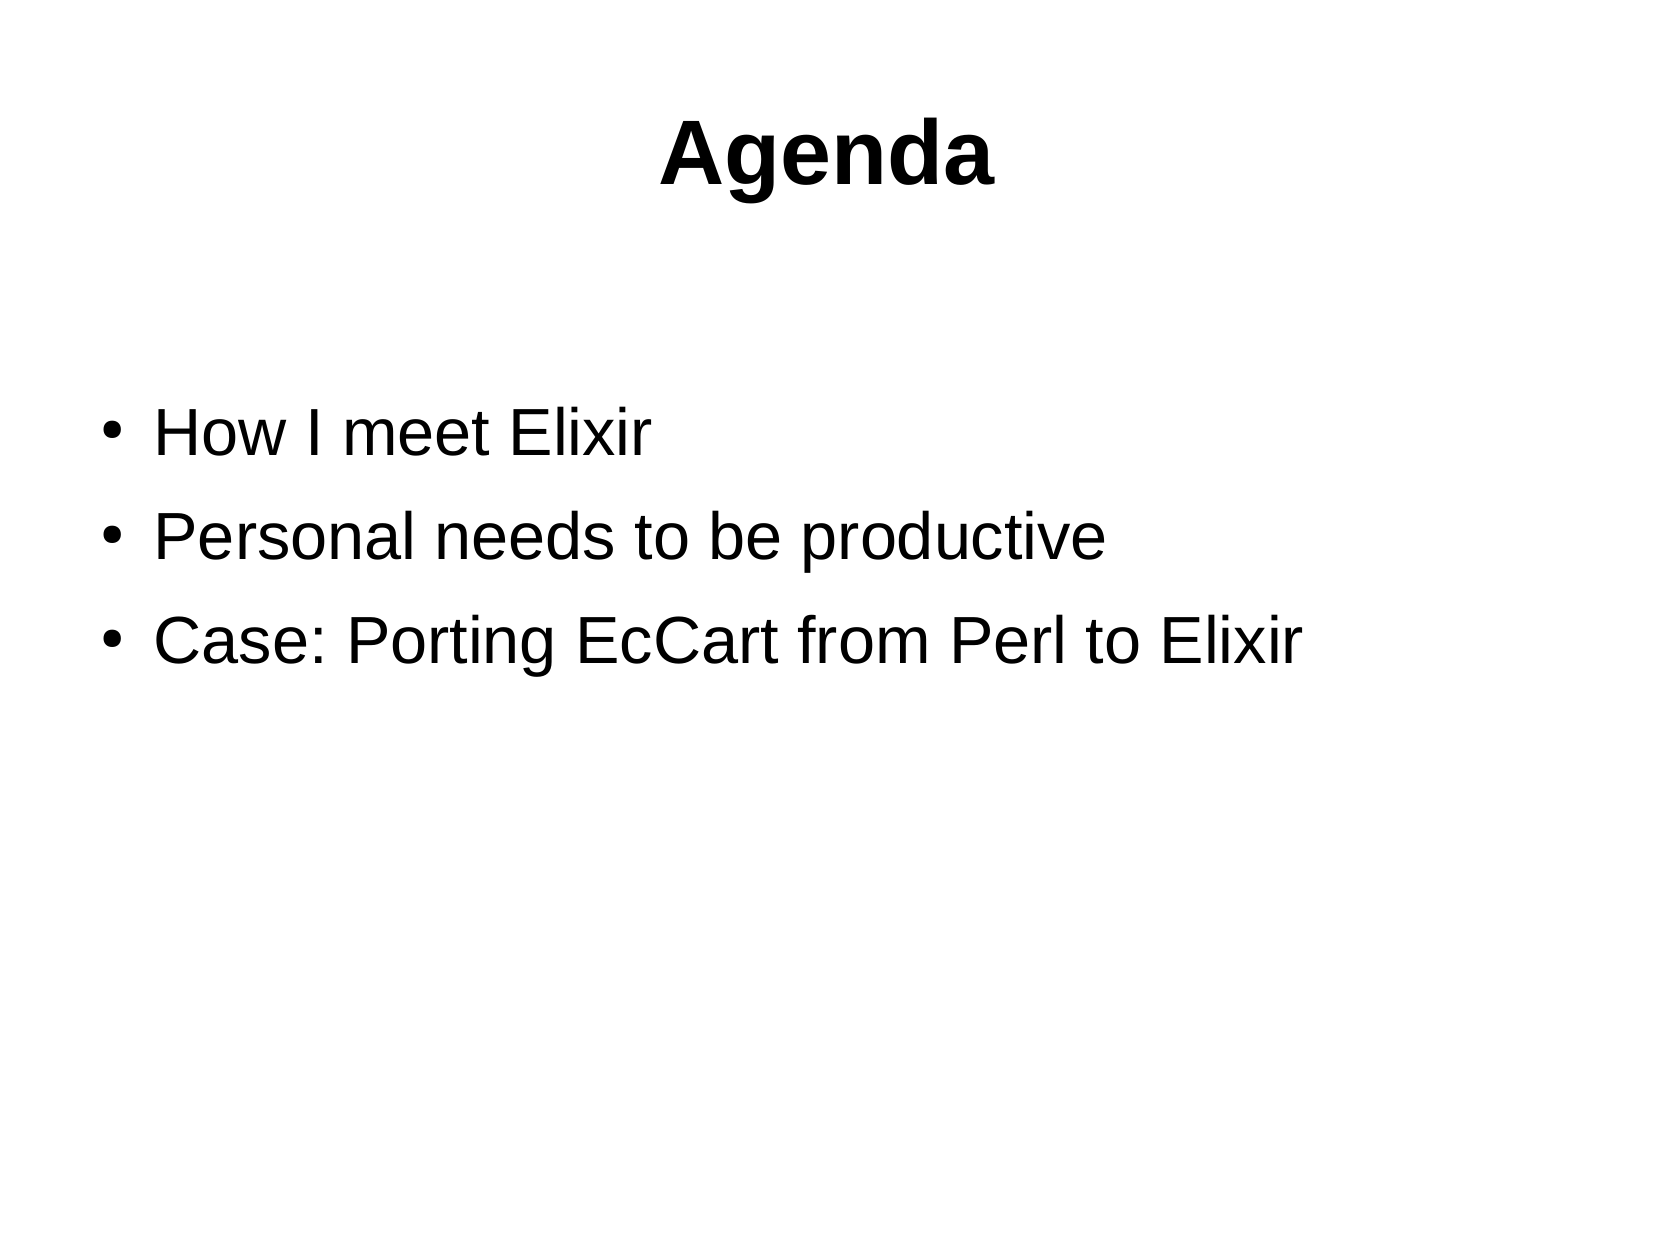

# Agenda
How I meet Elixir
Personal needs to be productive
Case: Porting EcCart from Perl to Elixir